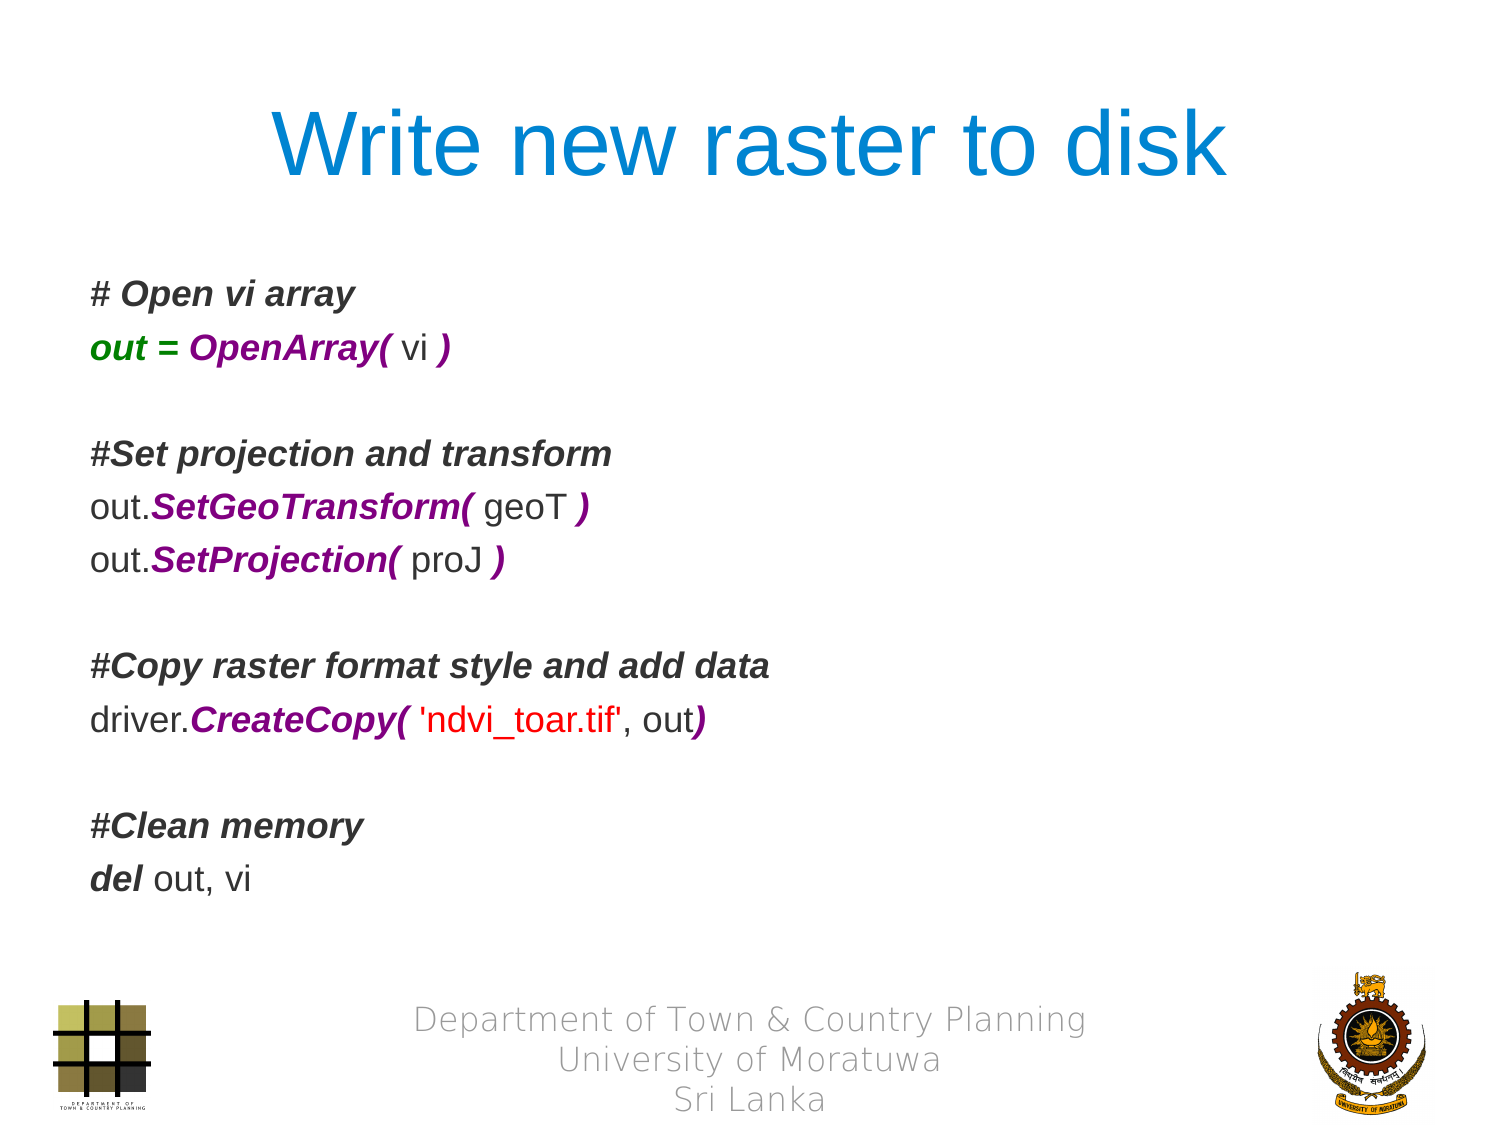

# Write new raster to disk
# Open vi array
out = OpenArray( vi )
#Set projection and transform
out.SetGeoTransform( geoT )
out.SetProjection( proJ )
#Copy raster format style and add data
driver.CreateCopy( 'ndvi_toar.tif', out)
#Clean memory
del out, vi